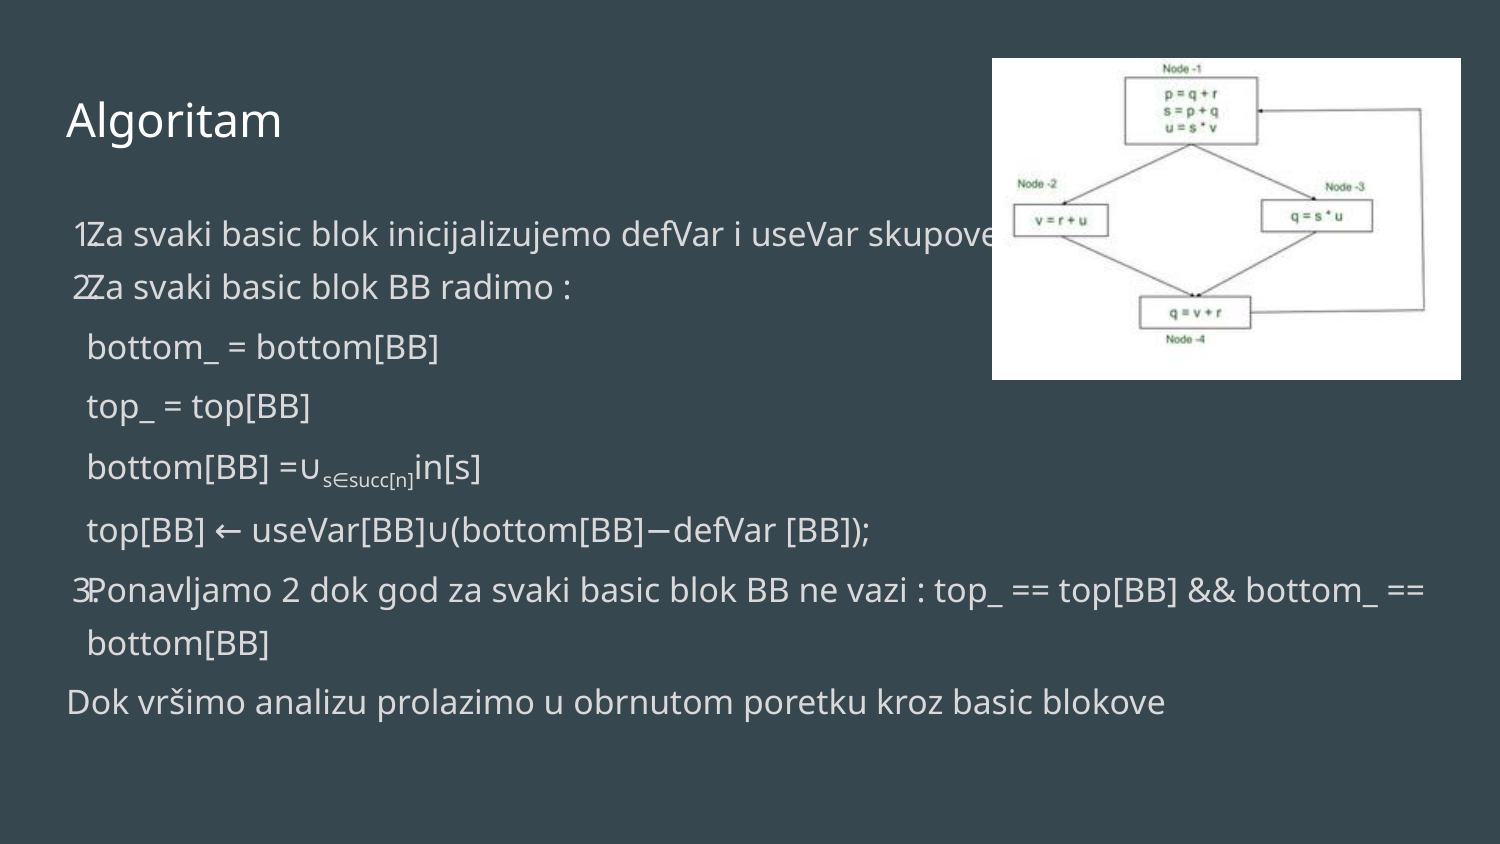

# Algoritam
Za svaki basic blok inicijalizujemo defVar i useVar skupove
Za svaki basic blok BB radimo :
	bottom_ = bottom[BB]
	top_ = top[BB]
	bottom[BB] =∪s∈succ[n]in[s]
	top[BB] ← useVar[BB]∪(bottom[BB]−defVar [BB]);
Ponavljamo 2 dok god za svaki basic blok BB ne vazi : top_ == top[BB] && bottom_ == bottom[BB]
Dok vršimo analizu prolazimo u obrnutom poretku kroz basic blokove